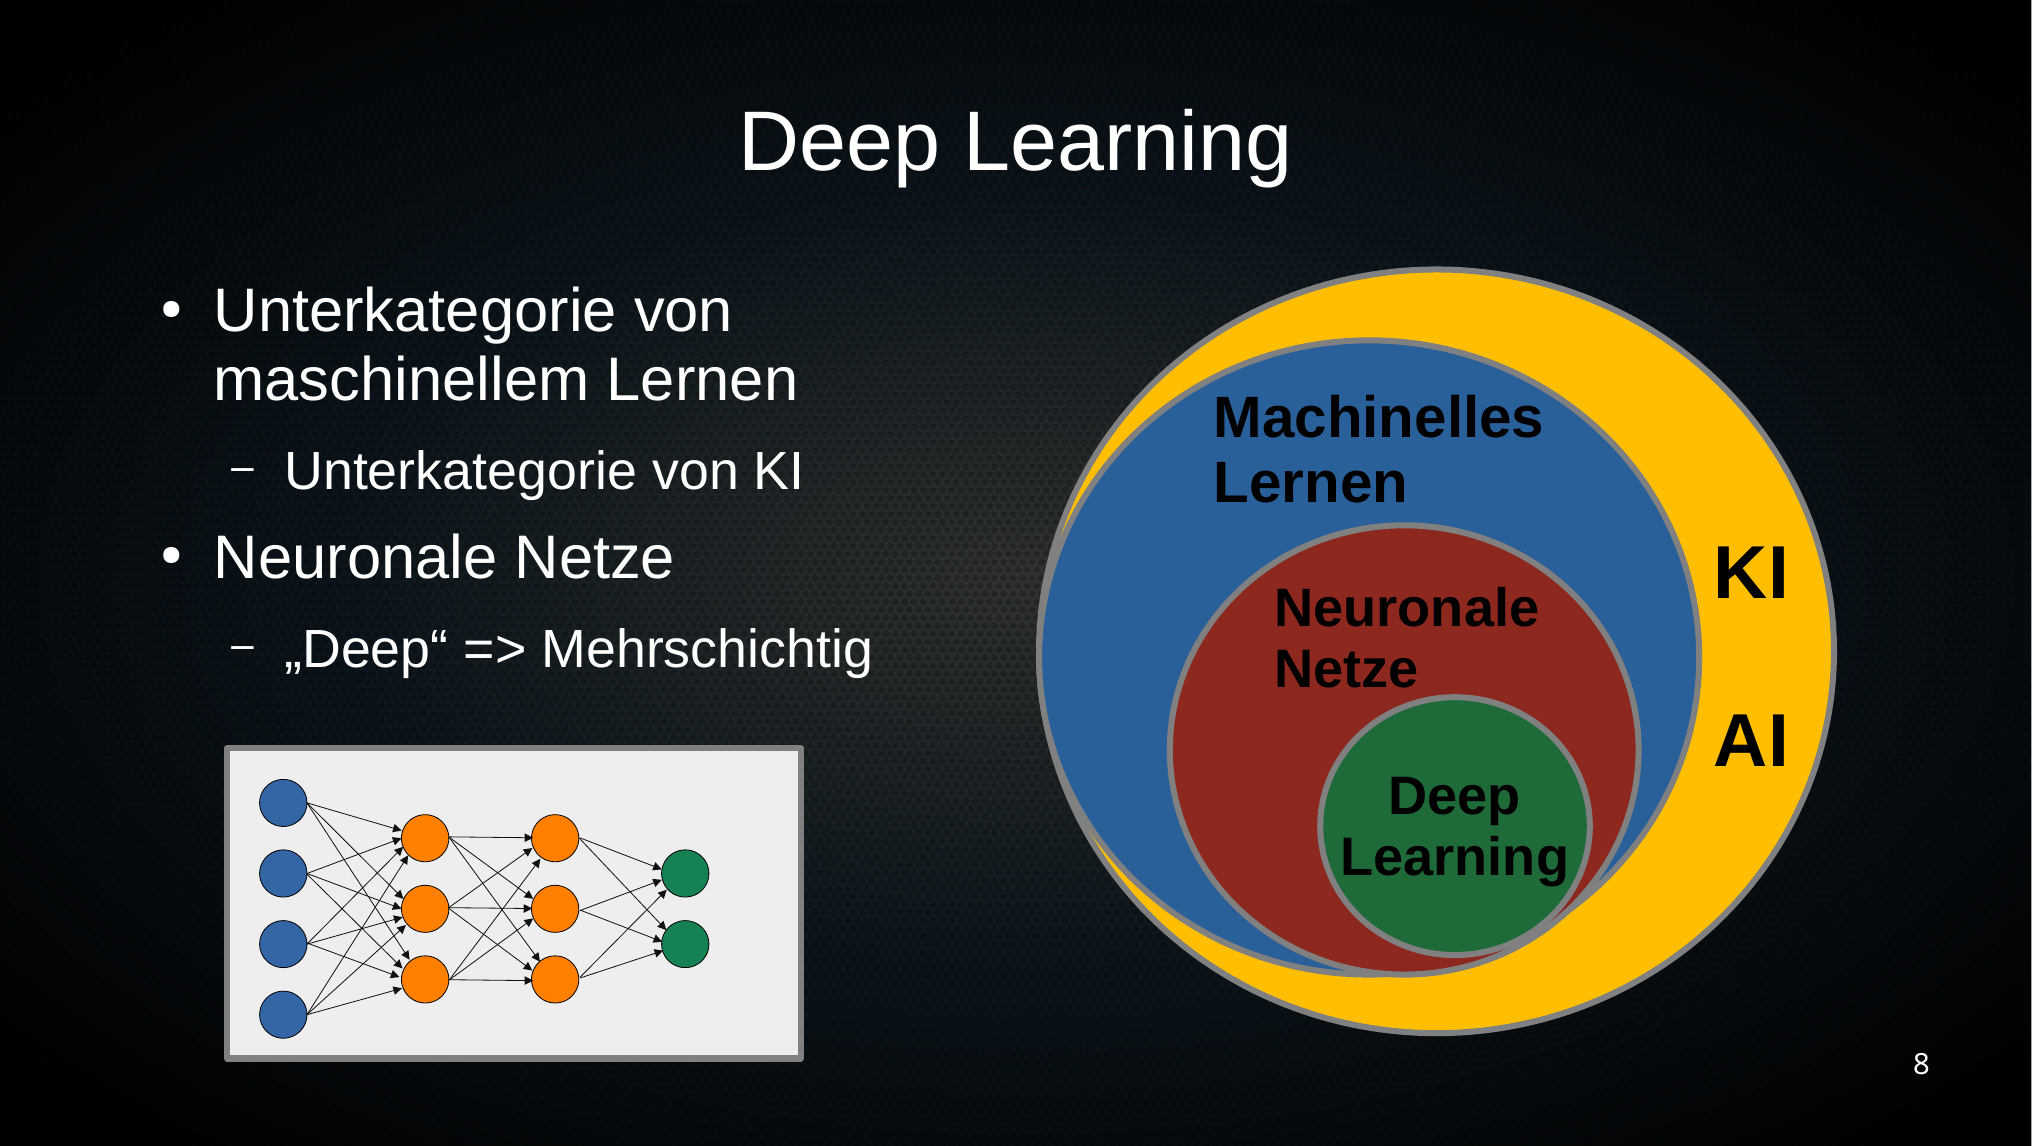

# Deep Learning
Unterkategorie von maschinellem Lernen
Unterkategorie von KI
Neuronale Netze
„Deep“ => Mehrschichtig
Machinelles Lernen
KI
AI
Neuronale
Netze
Deep
Learning
8